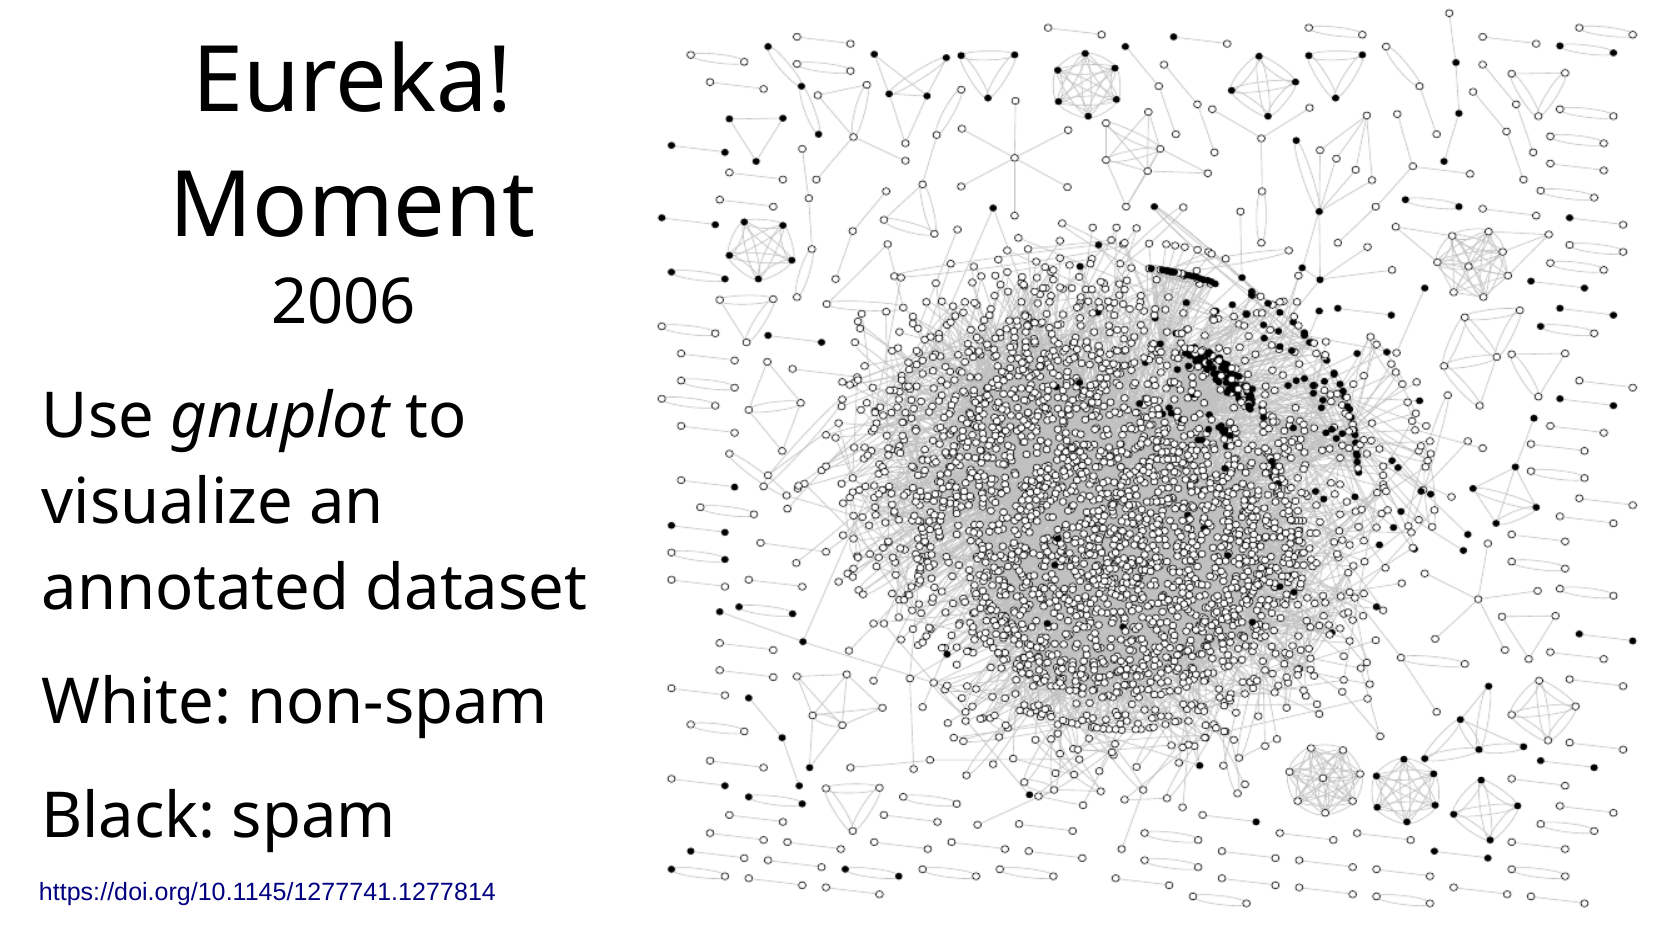

# Eureka! Moment
2006
Use gnuplot to visualize an annotated dataset
White: non-spam
Black: spam
https://doi.org/10.1145/1277741.1277814
9